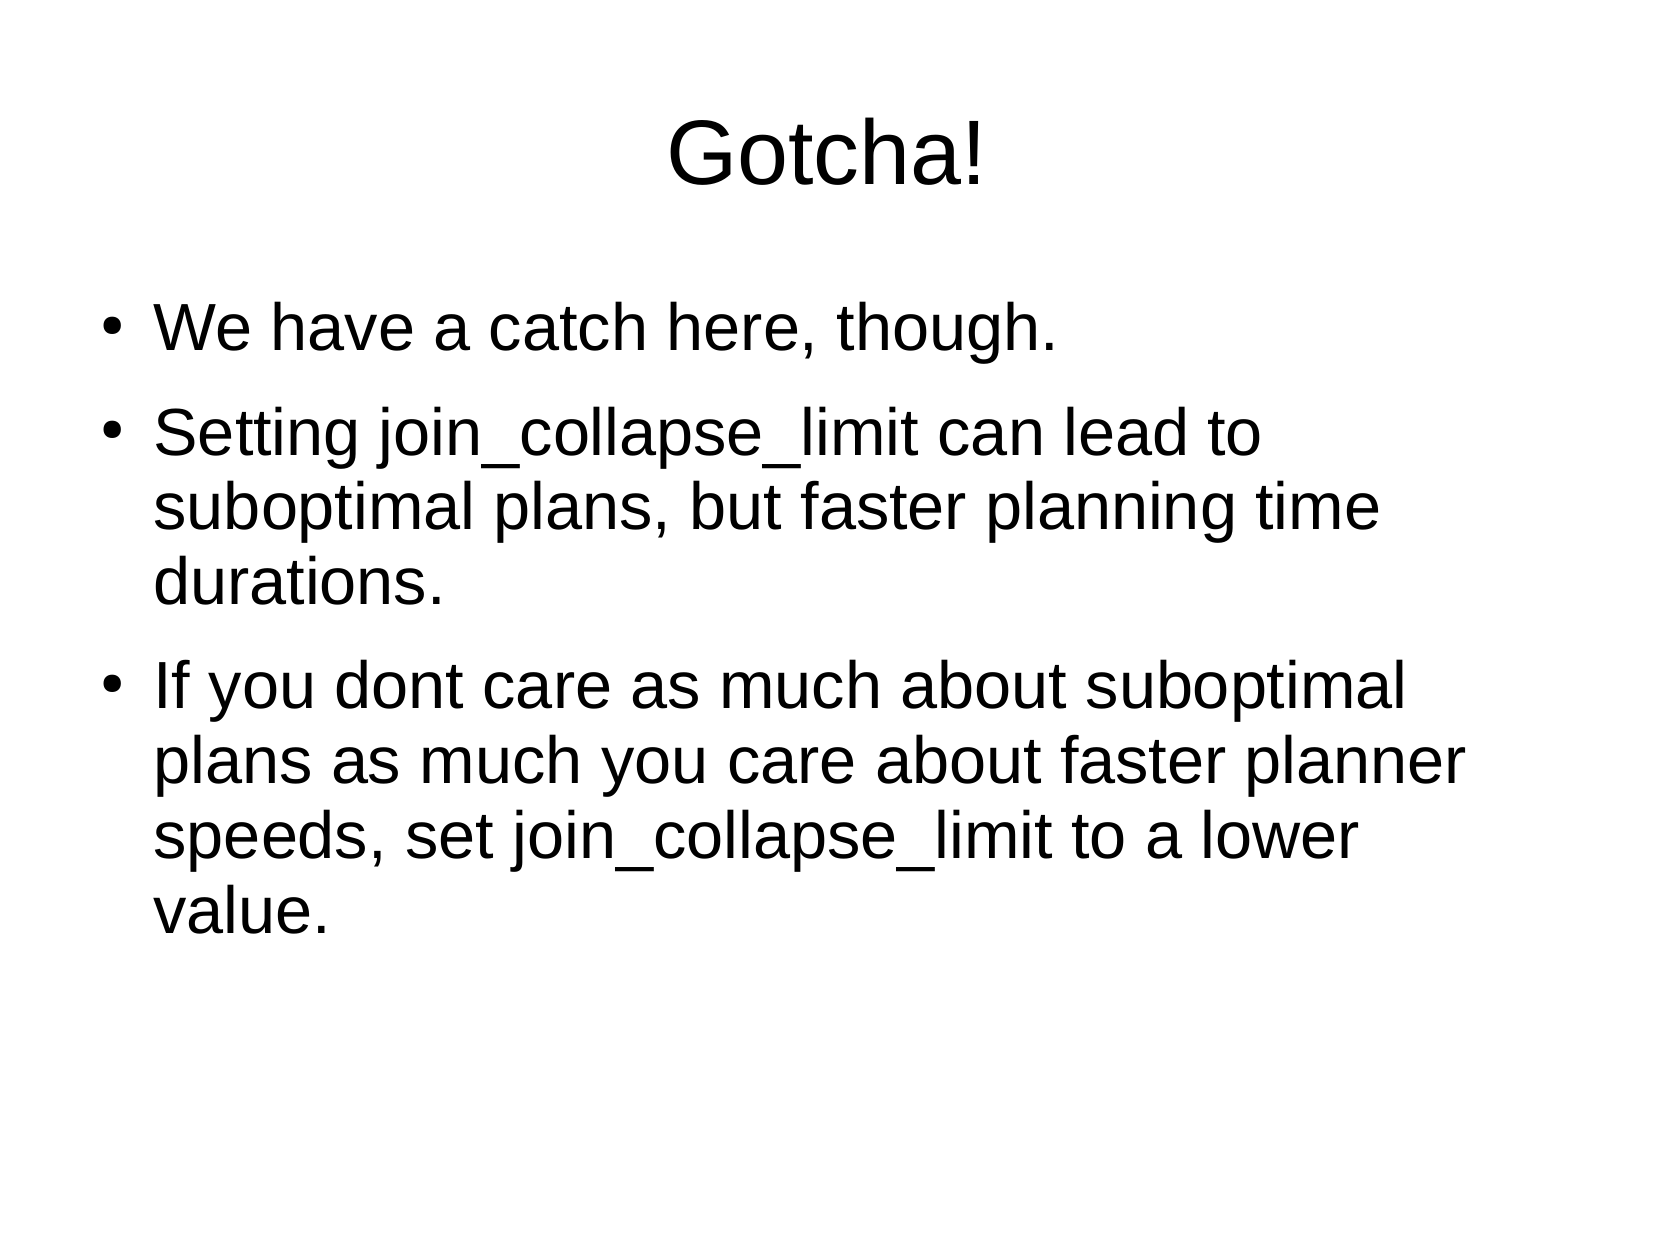

# Gotcha!
We have a catch here, though.
Setting join_collapse_limit can lead to suboptimal plans, but faster planning time durations.
If you dont care as much about suboptimal plans as much you care about faster planner speeds, set join_collapse_limit to a lower value.